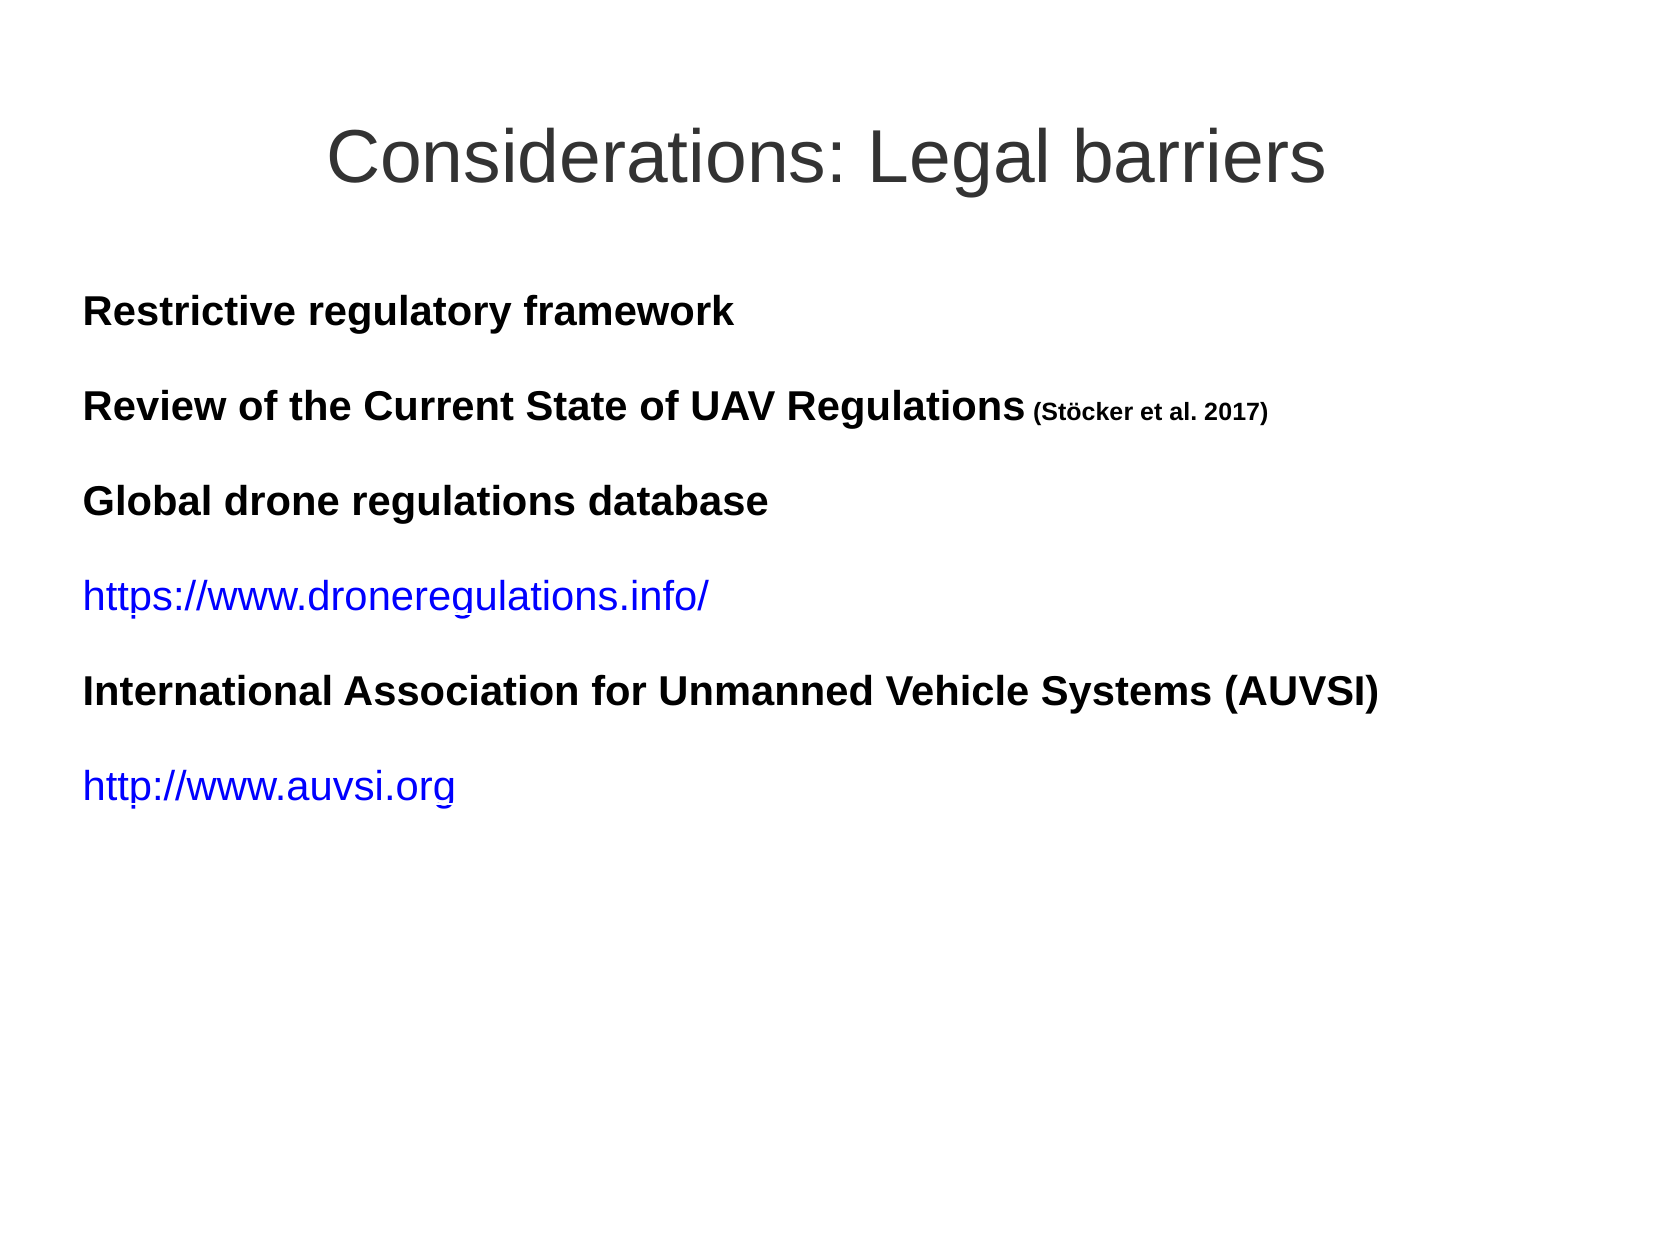

Considerations: Legal barriers
Restrictive regulatory framework
Review of the Current State of UAV Regulations (Stöcker et al. 2017)
Global drone regulations database
https://www.droneregulations.info/
International Association for Unmanned Vehicle Systems (AUVSI)
http://www.auvsi.org